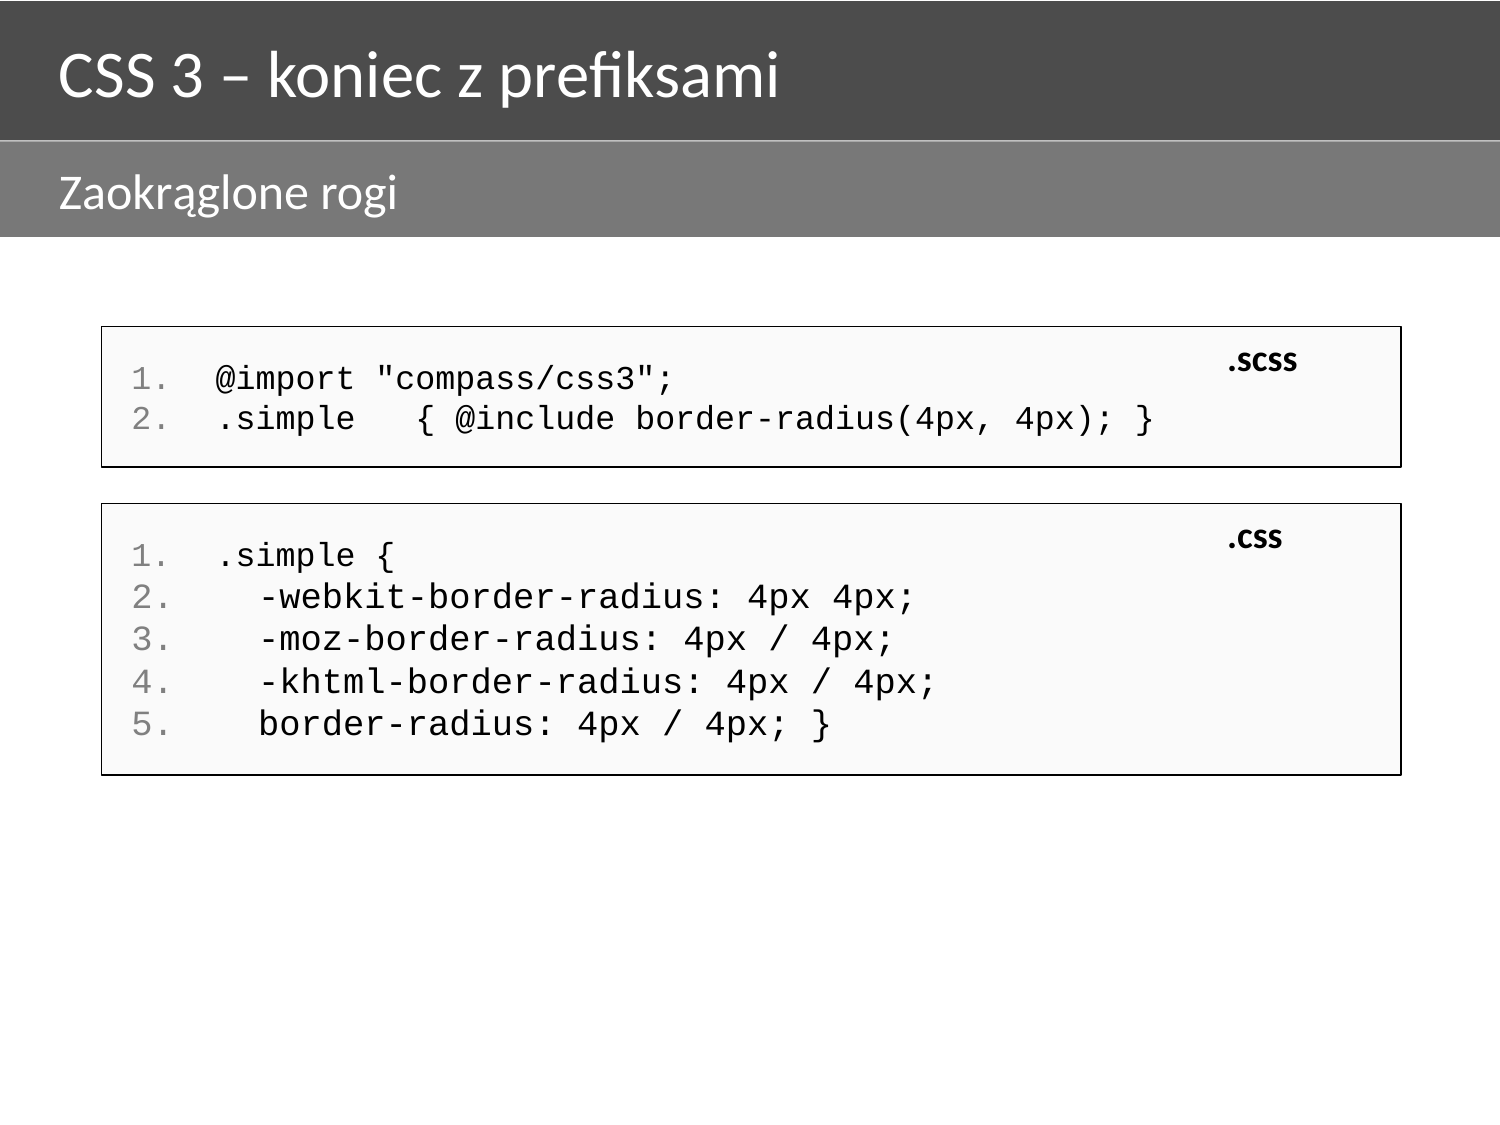

CSS 3 – koniec z prefiksami
Zaokrąglone rogi
@import "compass/css3";
.simple { @include border-radius(4px, 4px); }
.scss
.simple {
 -webkit-border-radius: 4px 4px;
 -moz-border-radius: 4px / 4px;
 -khtml-border-radius: 4px / 4px;
 border-radius: 4px / 4px; }
.css